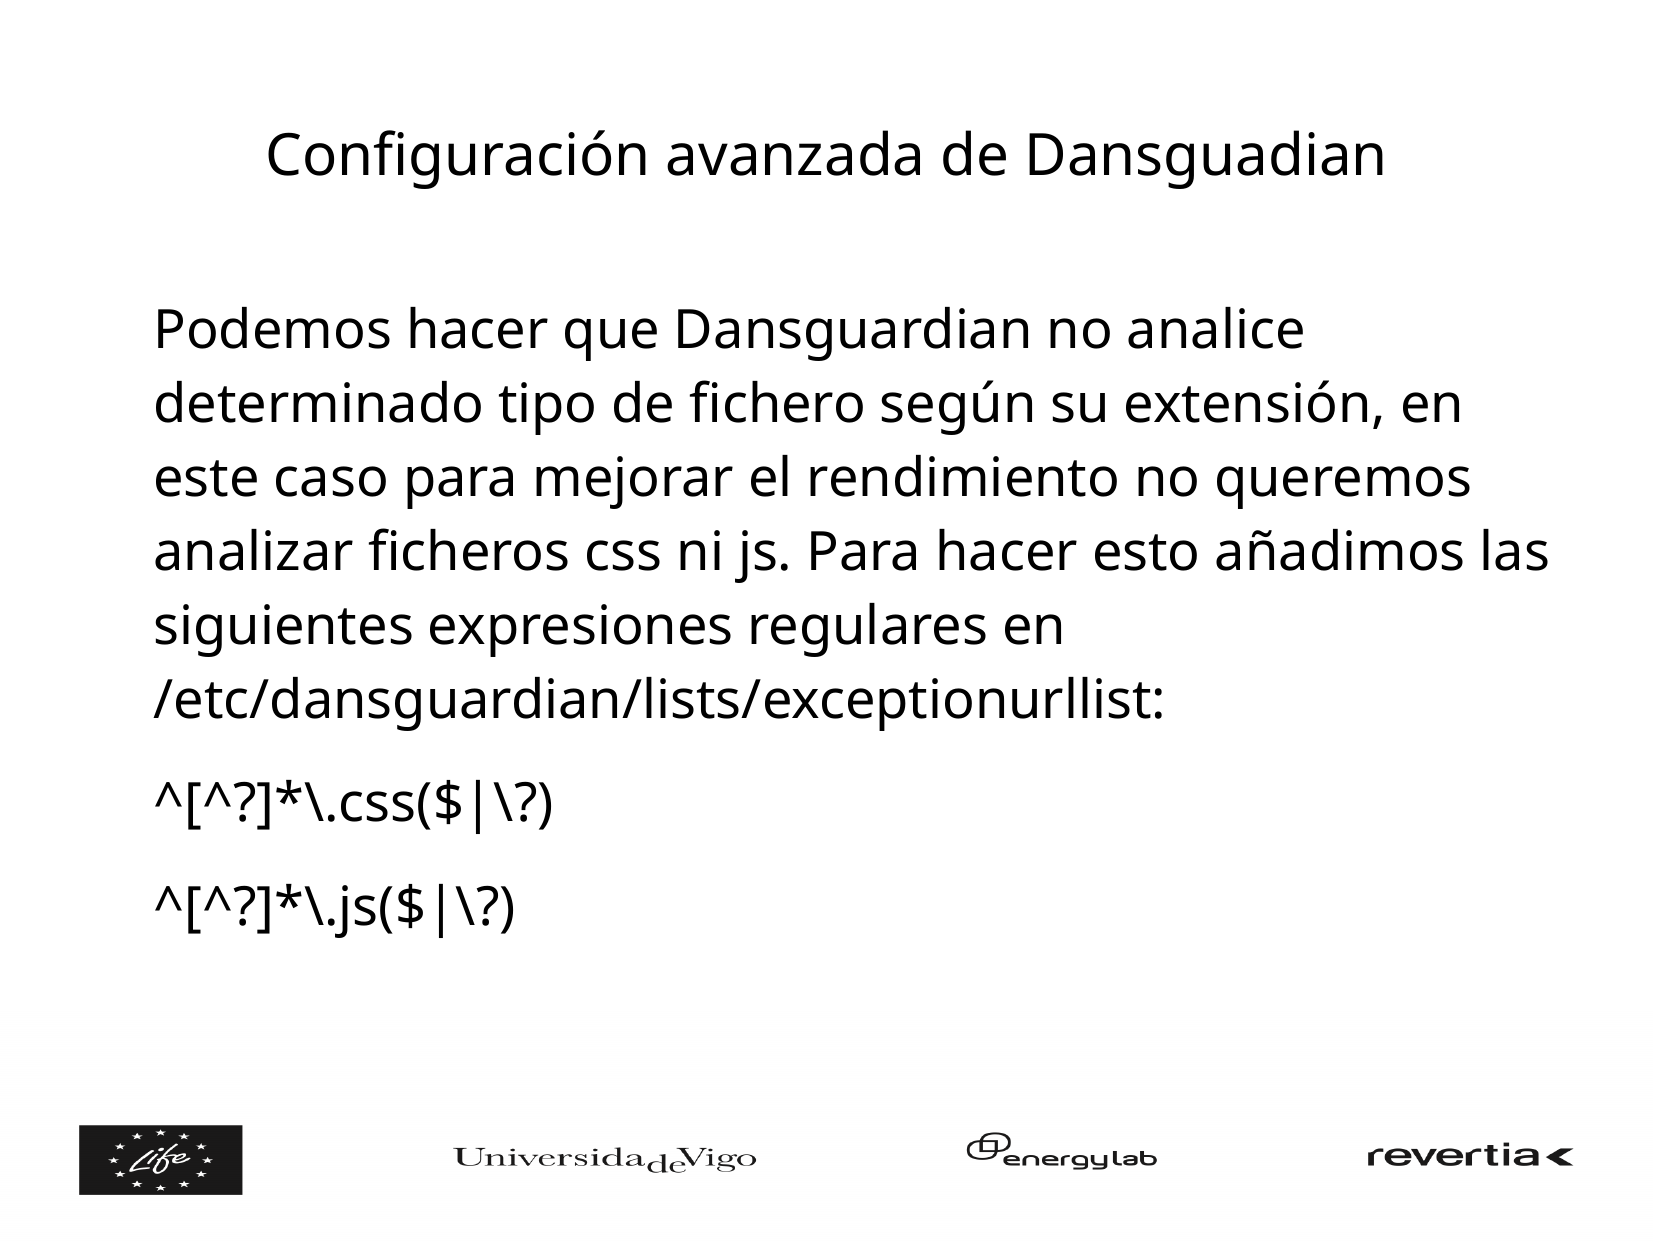

# Configuración avanzada de Dansguadian
Podemos hacer que Dansguardian no analice determinado tipo de fichero según su extensión, en este caso para mejorar el rendimiento no queremos analizar ficheros css ni js. Para hacer esto añadimos las siguientes expresiones regulares en /etc/dansguardian/lists/exceptionurllist:
^[^?]*\.css($|\?)
^[^?]*\.js($|\?)